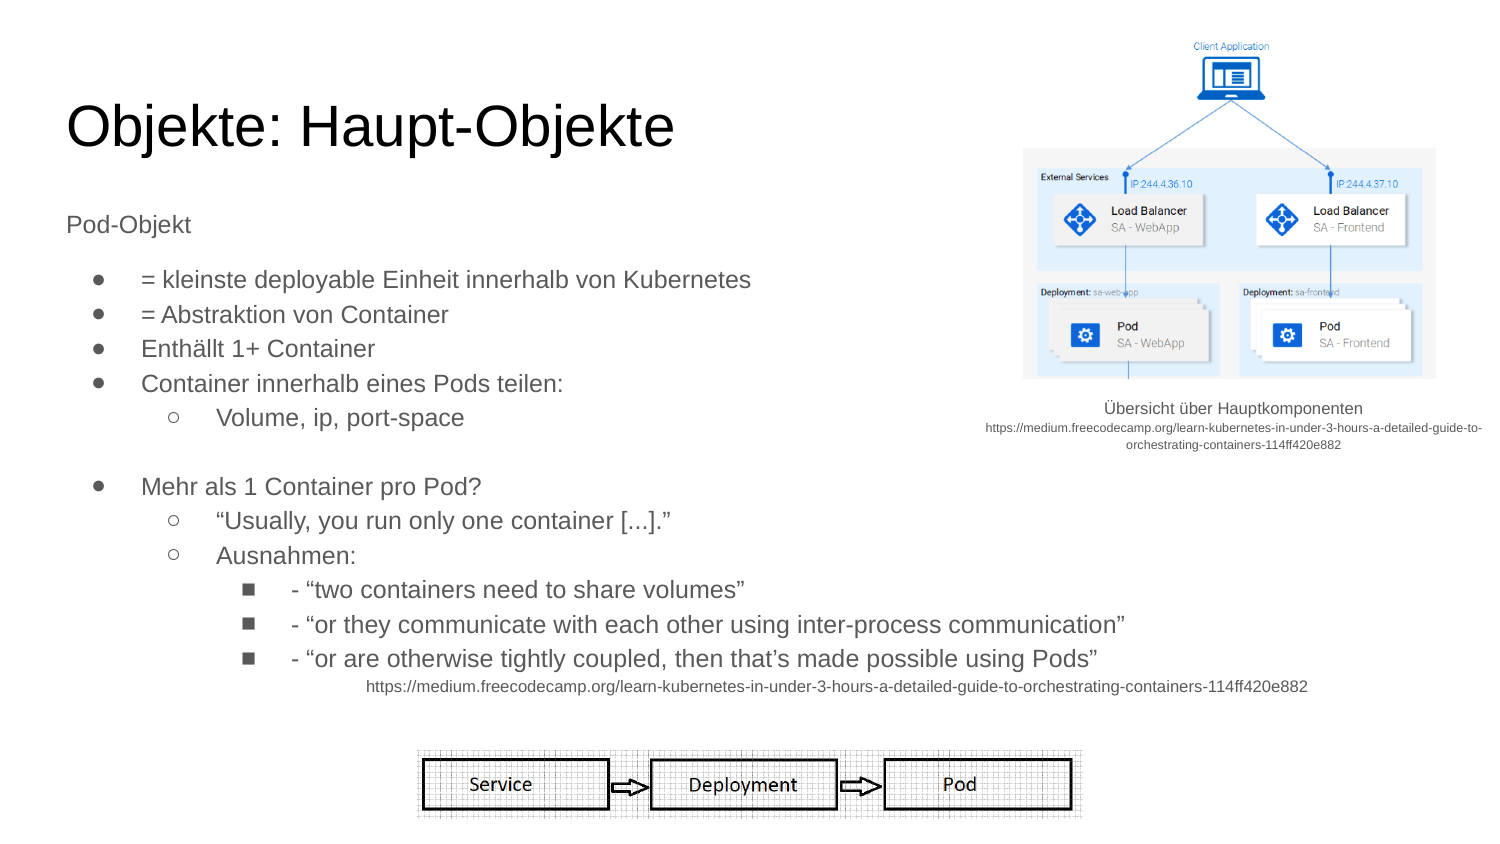

# Objekte: Haupt-Objekte
Pod-Objekt
= kleinste deployable Einheit innerhalb von Kubernetes
= Abstraktion von Container
Enthällt 1+ Container
Container innerhalb eines Pods teilen:
Volume, ip, port-space
Mehr als 1 Container pro Pod?
“Usually, you run only one container [...].”
Ausnahmen:
- “two containers need to share volumes”
- “or they communicate with each other using inter-process communication”
- “or are otherwise tightly coupled, then that’s made possible using Pods”
https://medium.freecodecamp.org/learn-kubernetes-in-under-3-hours-a-detailed-guide-to-orchestrating-containers-114ff420e882
Übersicht über Hauptkomponenten
https://medium.freecodecamp.org/learn-kubernetes-in-under-3-hours-a-detailed-guide-to-orchestrating-containers-114ff420e882